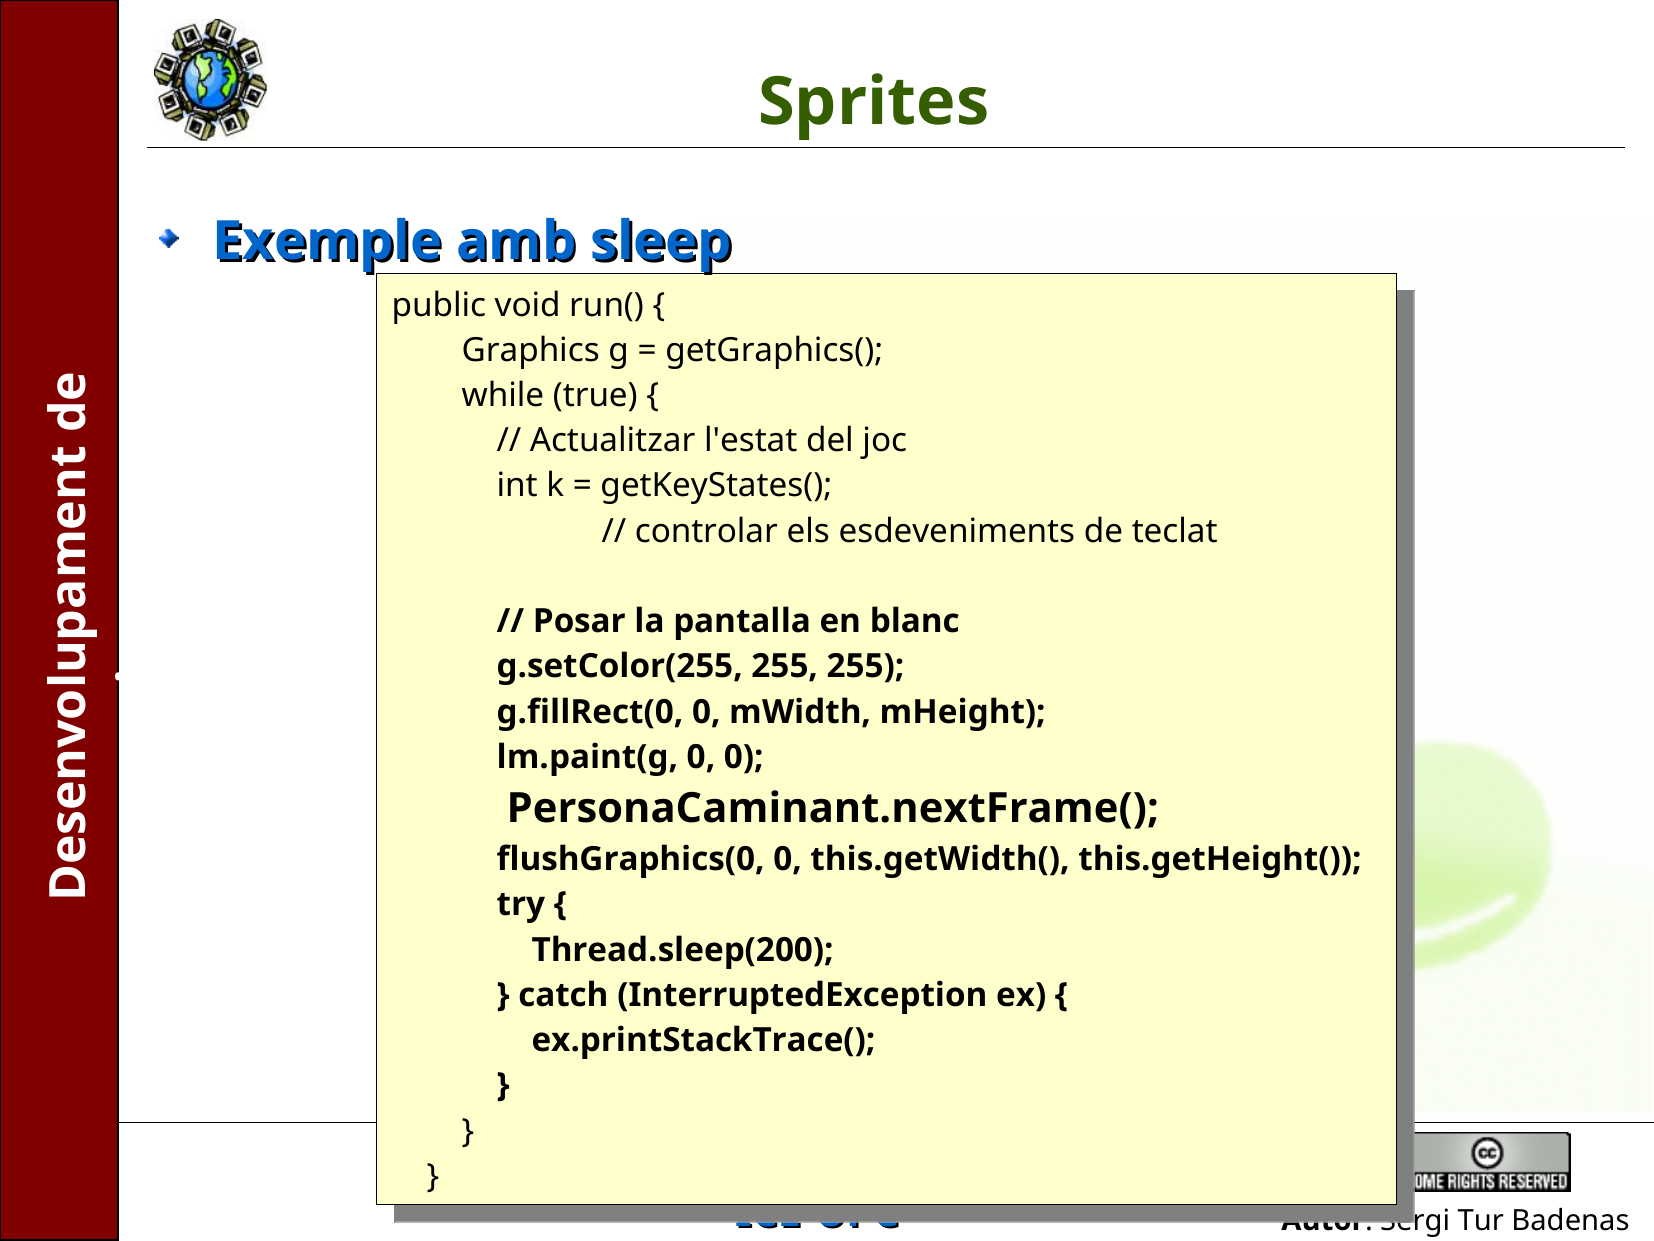

# Sprites
Exemple amb sleep
public void run() {
 Graphics g = getGraphics();
 while (true) {
 // Actualitzar l'estat del joc
 int k = getKeyStates();
 // controlar els esdeveniments de teclat
 // Posar la pantalla en blanc
 g.setColor(255, 255, 255);
 g.fillRect(0, 0, mWidth, mHeight);
 lm.paint(g, 0, 0);
 PersonaCaminant.nextFrame();
 flushGraphics(0, 0, this.getWidth(), this.getHeight());
 try {
 Thread.sleep(200);
 } catch (InterruptedException ex) {
 ex.printStackTrace();
 }
 }
 }